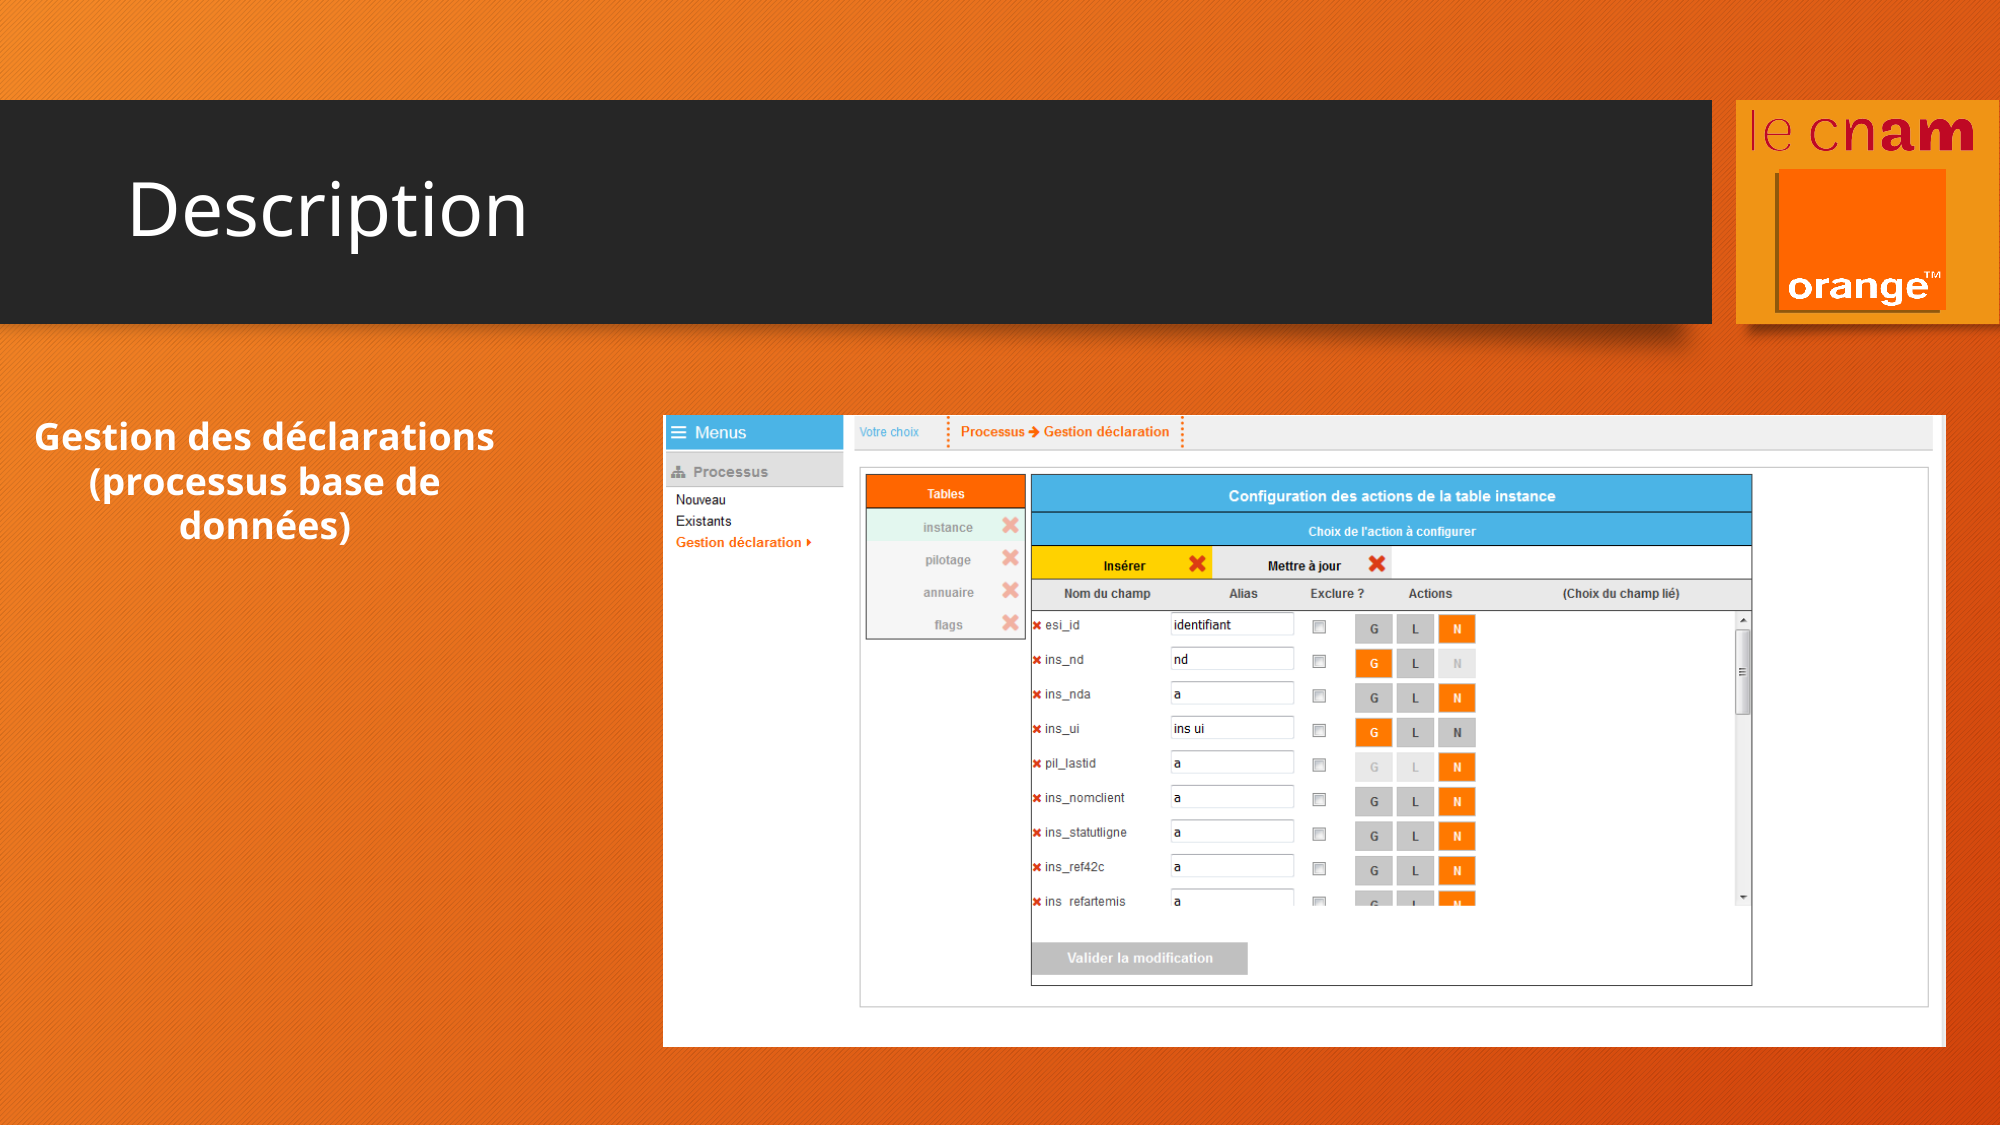

# Description
Gestion des déclarations (processus base de données)